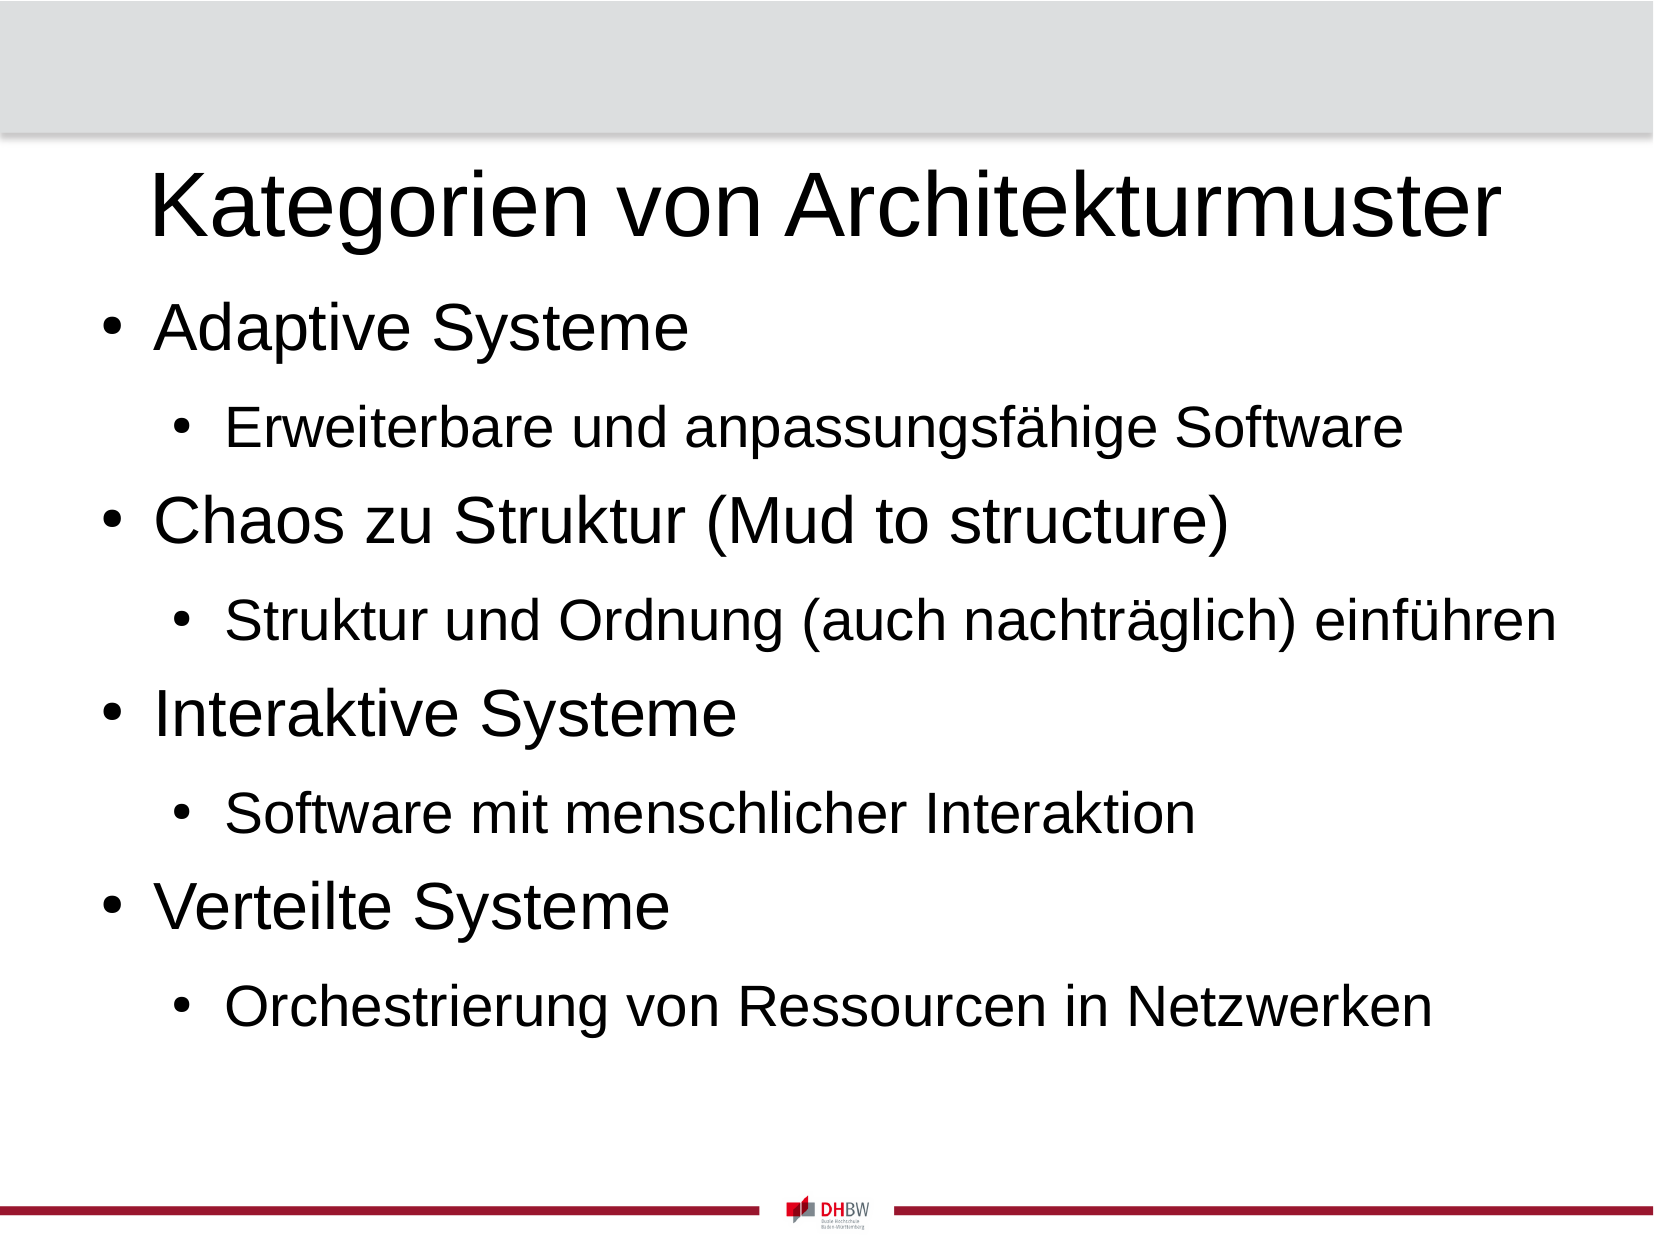

# Kategorien von Architekturmuster
Adaptive Systeme
Erweiterbare und anpassungsfähige Software
Chaos zu Struktur (Mud to structure)
Struktur und Ordnung (auch nachträglich) einführen
Interaktive Systeme
Software mit menschlicher Interaktion
Verteilte Systeme
Orchestrierung von Ressourcen in Netzwerken